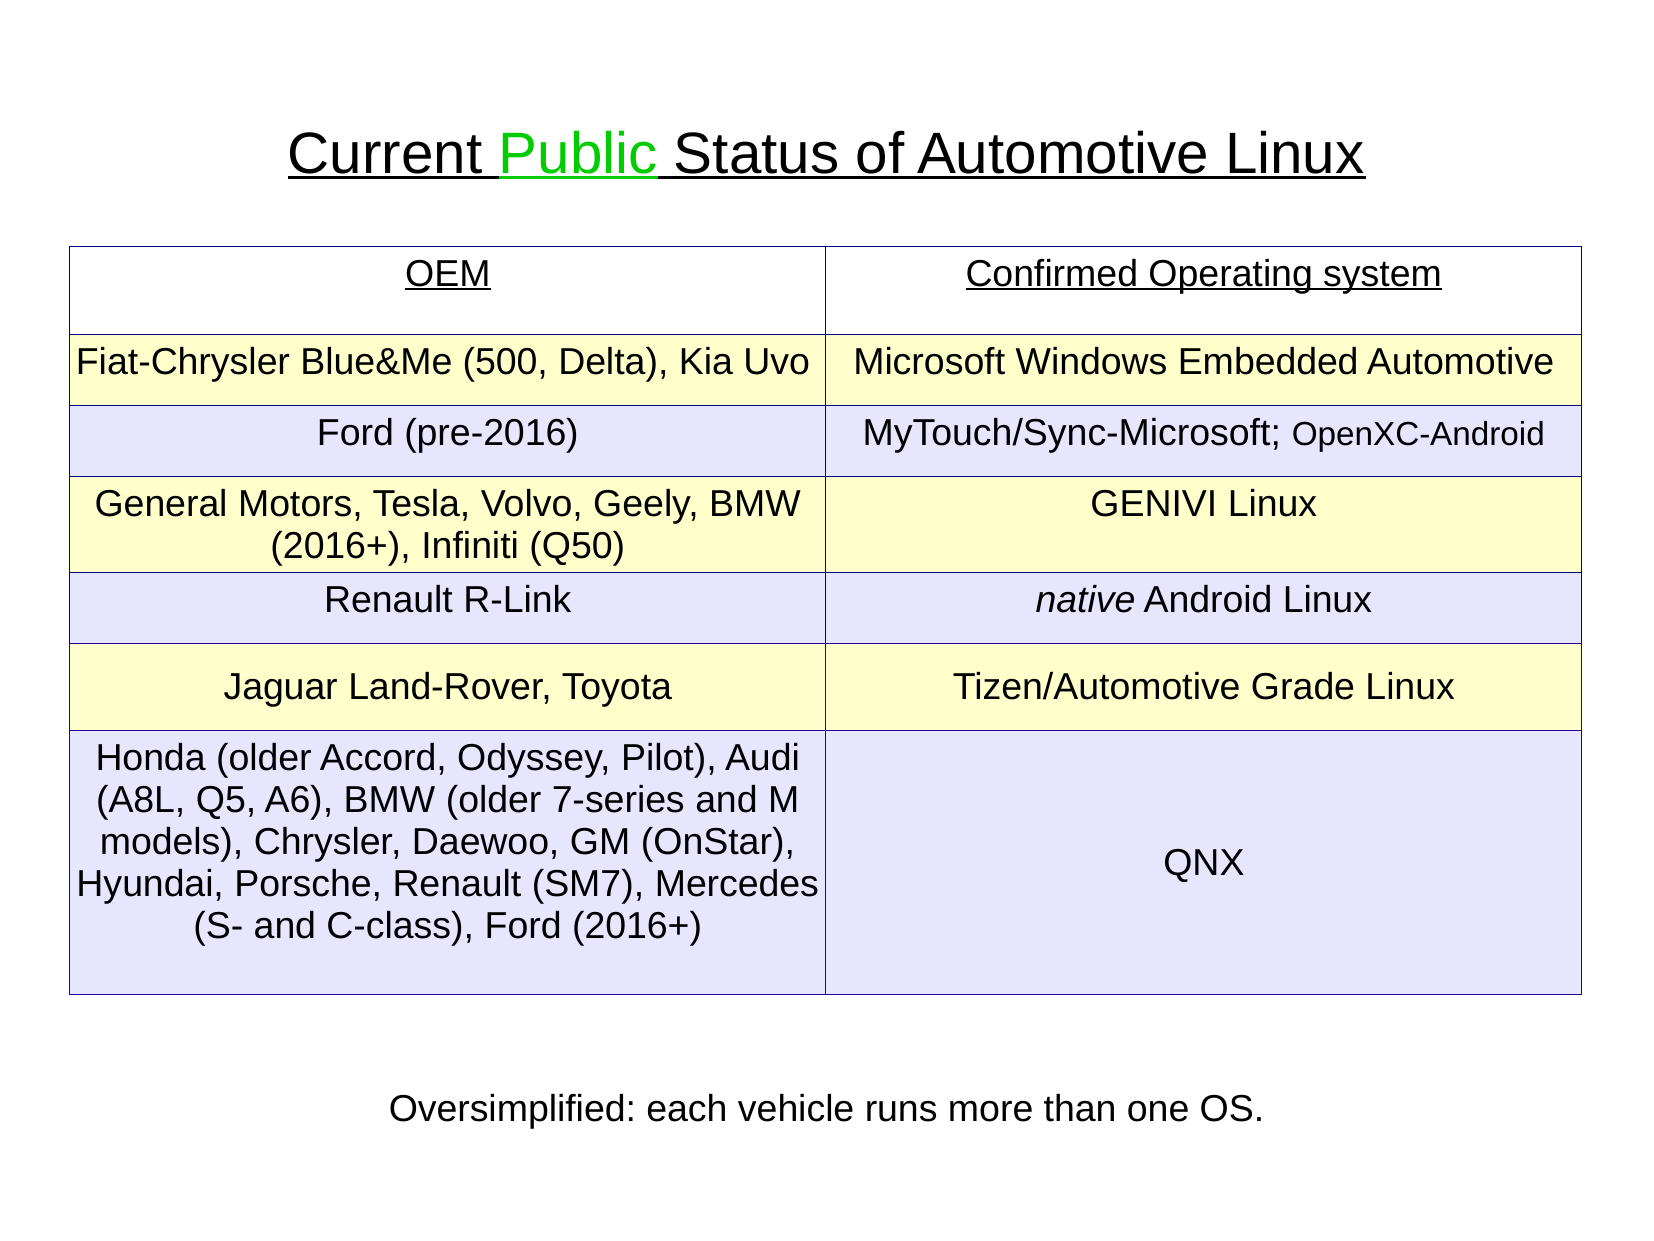

# Current Public Status of Automotive Linux
| OEM | Confirmed Operating system |
| --- | --- |
| Fiat-Chrysler Blue&Me (500, Delta), Kia Uvo | Microsoft Windows Embedded Automotive |
| Ford (pre-2016) | MyTouch/Sync-Microsoft; OpenXC-Android |
| General Motors, Tesla, Volvo, Geely, BMW (2016+), Infiniti (Q50) | GENIVI Linux |
| Renault R-Link | native Android Linux |
| Jaguar Land-Rover, Toyota | Tizen/Automotive Grade Linux |
| Honda (older Accord, Odyssey, Pilot), Audi (A8L, Q5, A6), BMW (older 7-series and M models), Chrysler, Daewoo, GM (OnStar), Hyundai, Porsche, Renault (SM7), Mercedes (S- and C-class), Ford (2016+) | QNX |
Oversimplified: each vehicle runs more than one OS.